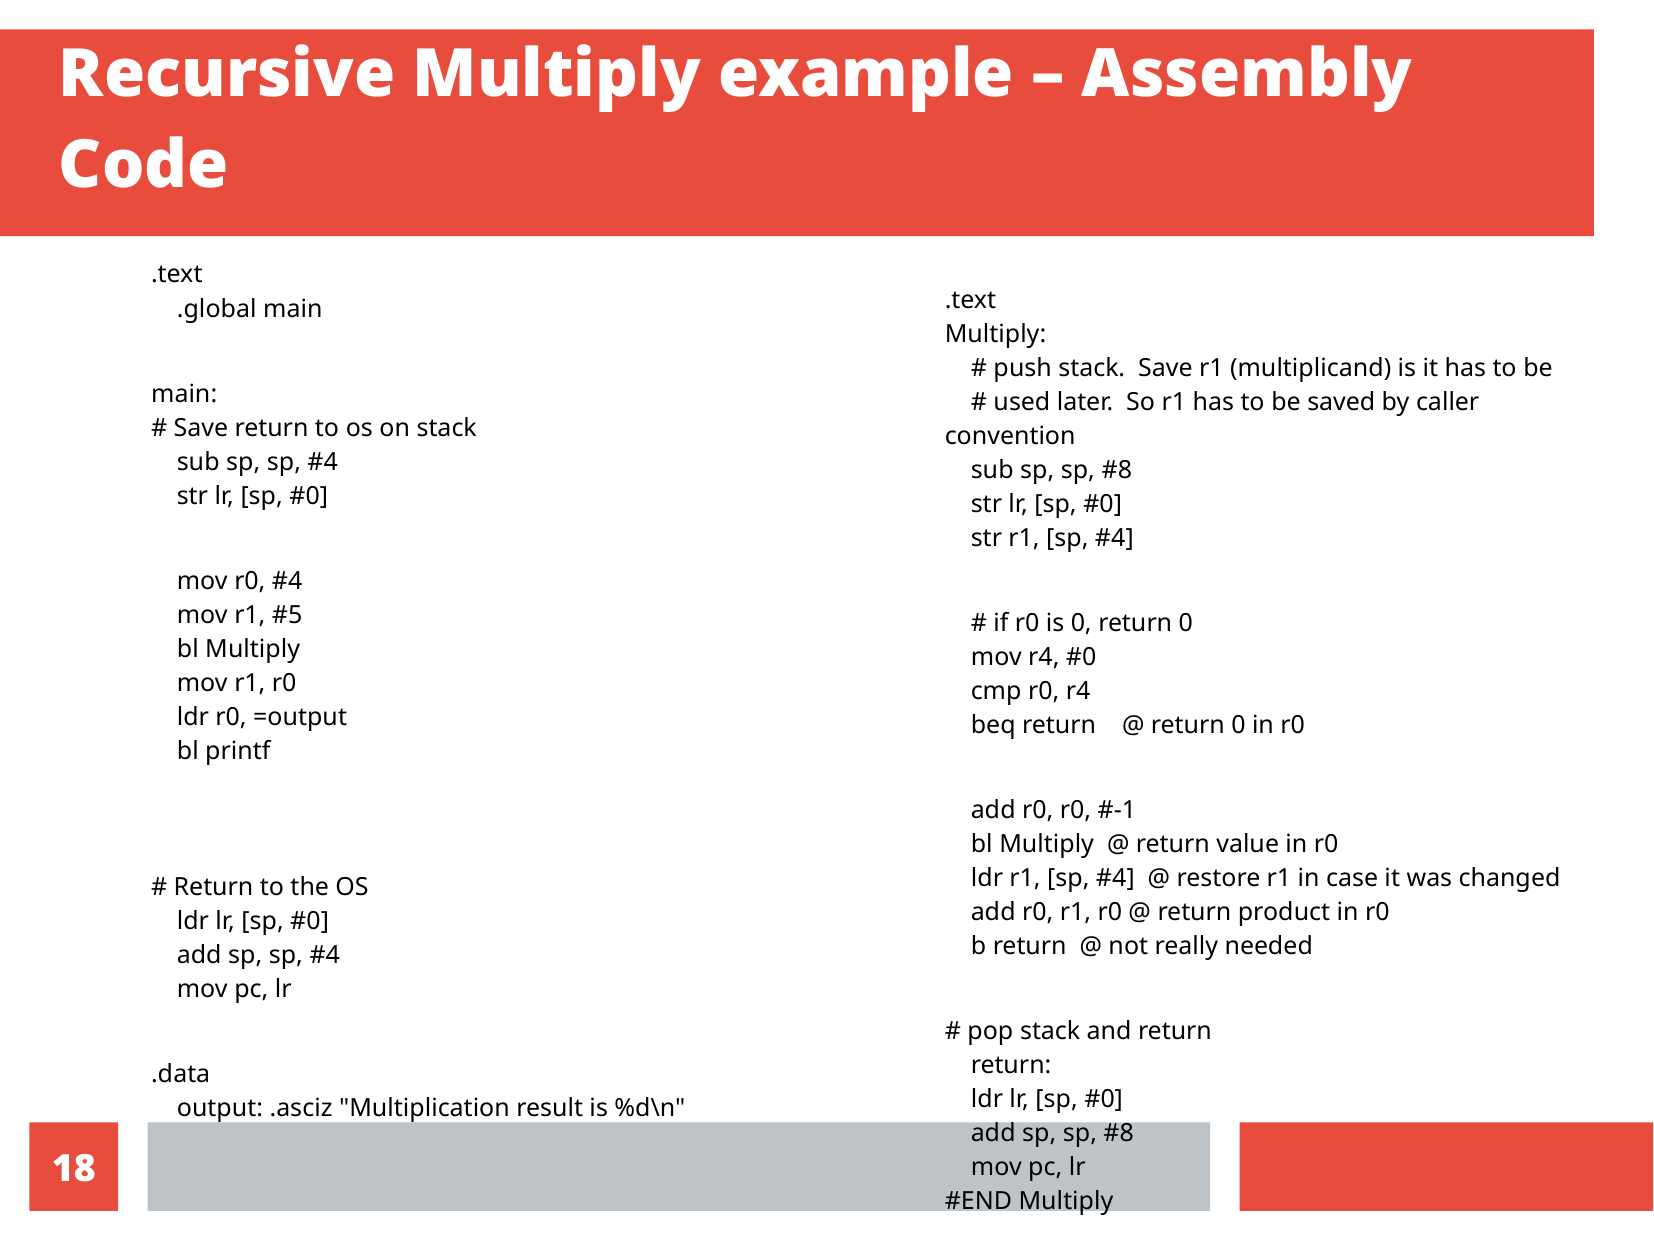

# Recursive Multiply example – Assembly Code
.text
Multiply:
 # push stack. Save r1 (multiplicand) is it has to be
 # used later. So r1 has to be saved by caller convention
 sub sp, sp, #8
 str lr, [sp, #0]
 str r1, [sp, #4]
 # if r0 is 0, return 0
 mov r4, #0
 cmp r0, r4
 beq return @ return 0 in r0
 add r0, r0, #-1
 bl Multiply @ return value in r0
 ldr r1, [sp, #4] @ restore r1 in case it was changed
 add r0, r1, r0 @ return product in r0
 b return @ not really needed
# pop stack and return
 return:
 ldr lr, [sp, #0]
 add sp, sp, #8
 mov pc, lr
#END Multiply
.text
 .global main
main:
# Save return to os on stack
 sub sp, sp, #4
 str lr, [sp, #0]
 mov r0, #4
 mov r1, #5
 bl Multiply
 mov r1, r0
 ldr r0, =output
 bl printf
# Return to the OS
 ldr lr, [sp, #0]
 add sp, sp, #4
 mov pc, lr
.data
 output: .asciz "Multiplication result is %d\n"
18